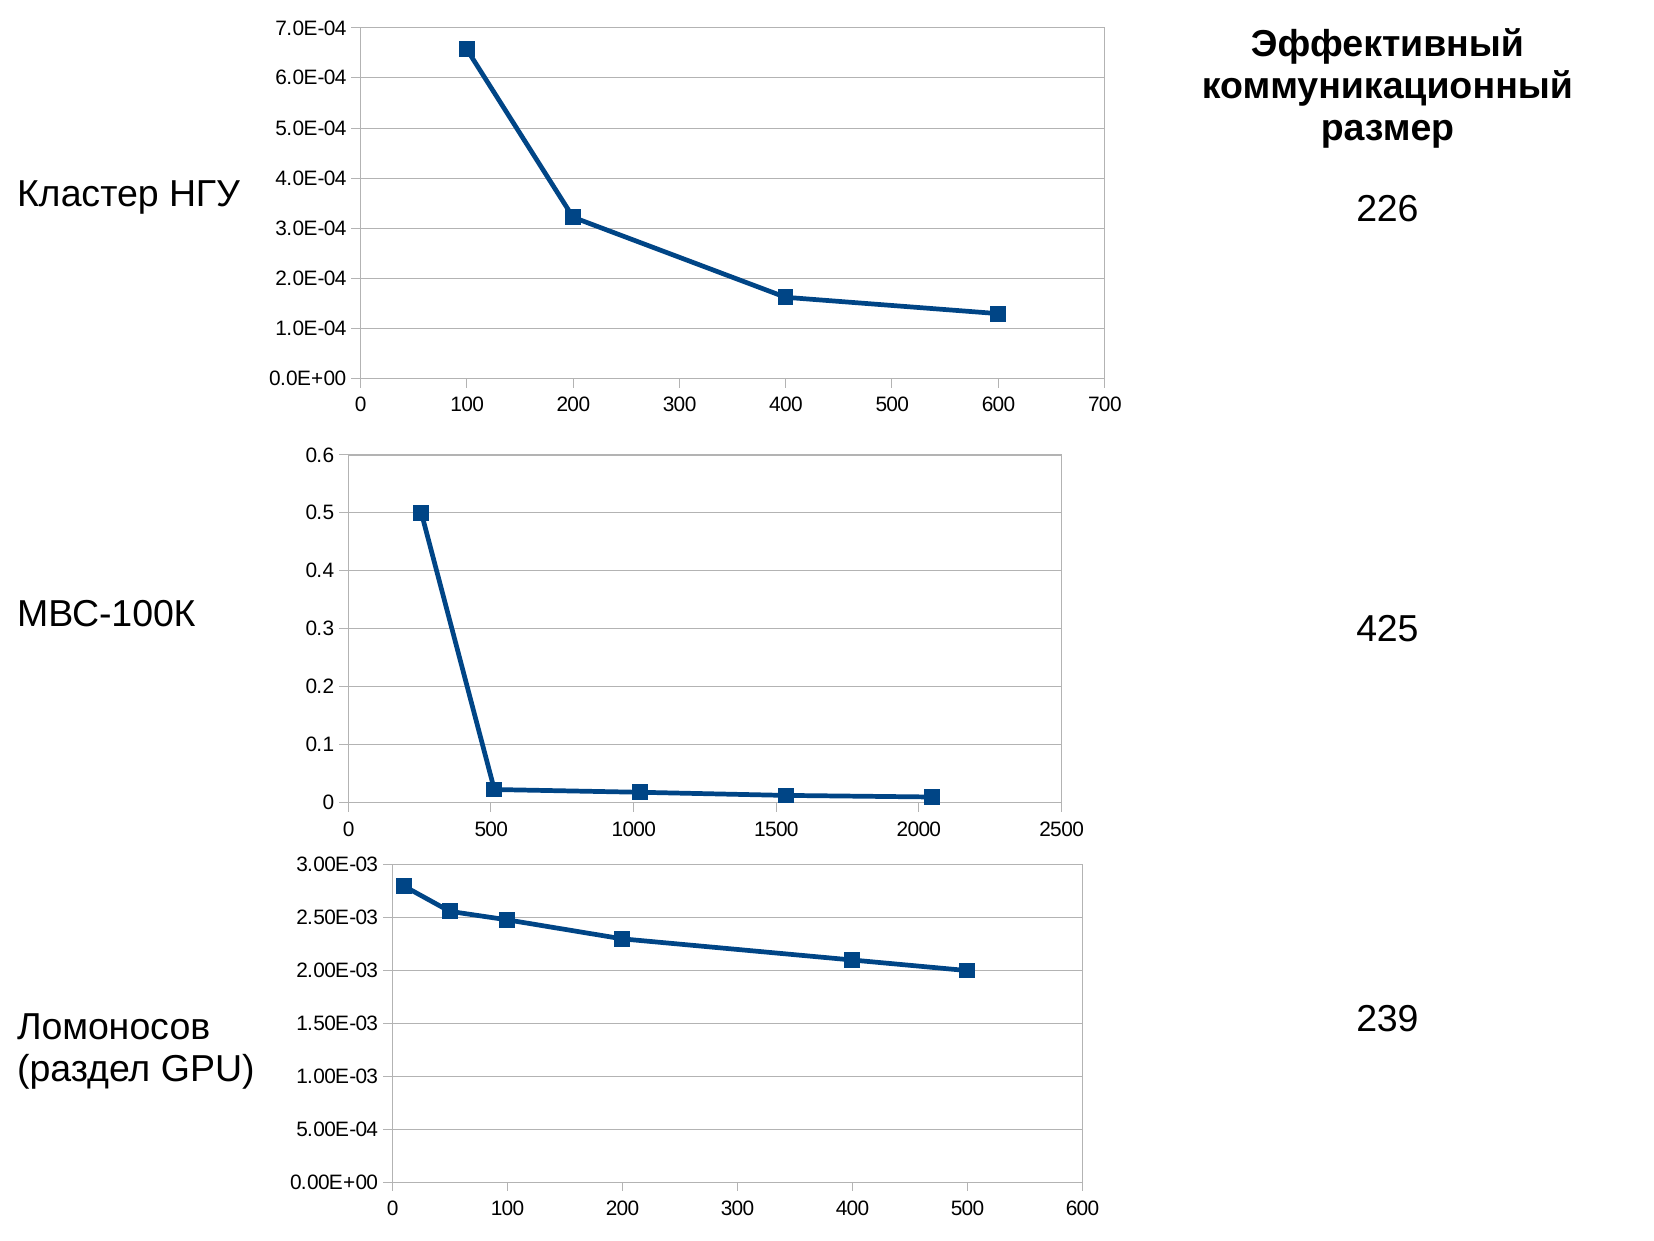

### Chart
| Category | Column G |
|---|---|Эффективный коммуникационный размер
Кластер НГУ
226
### Chart
| Category | Column T |
|---|---|МВС-100К
425
### Chart
| Category | Column B |
|---|---|239
Ломоносов
(раздел GPU)